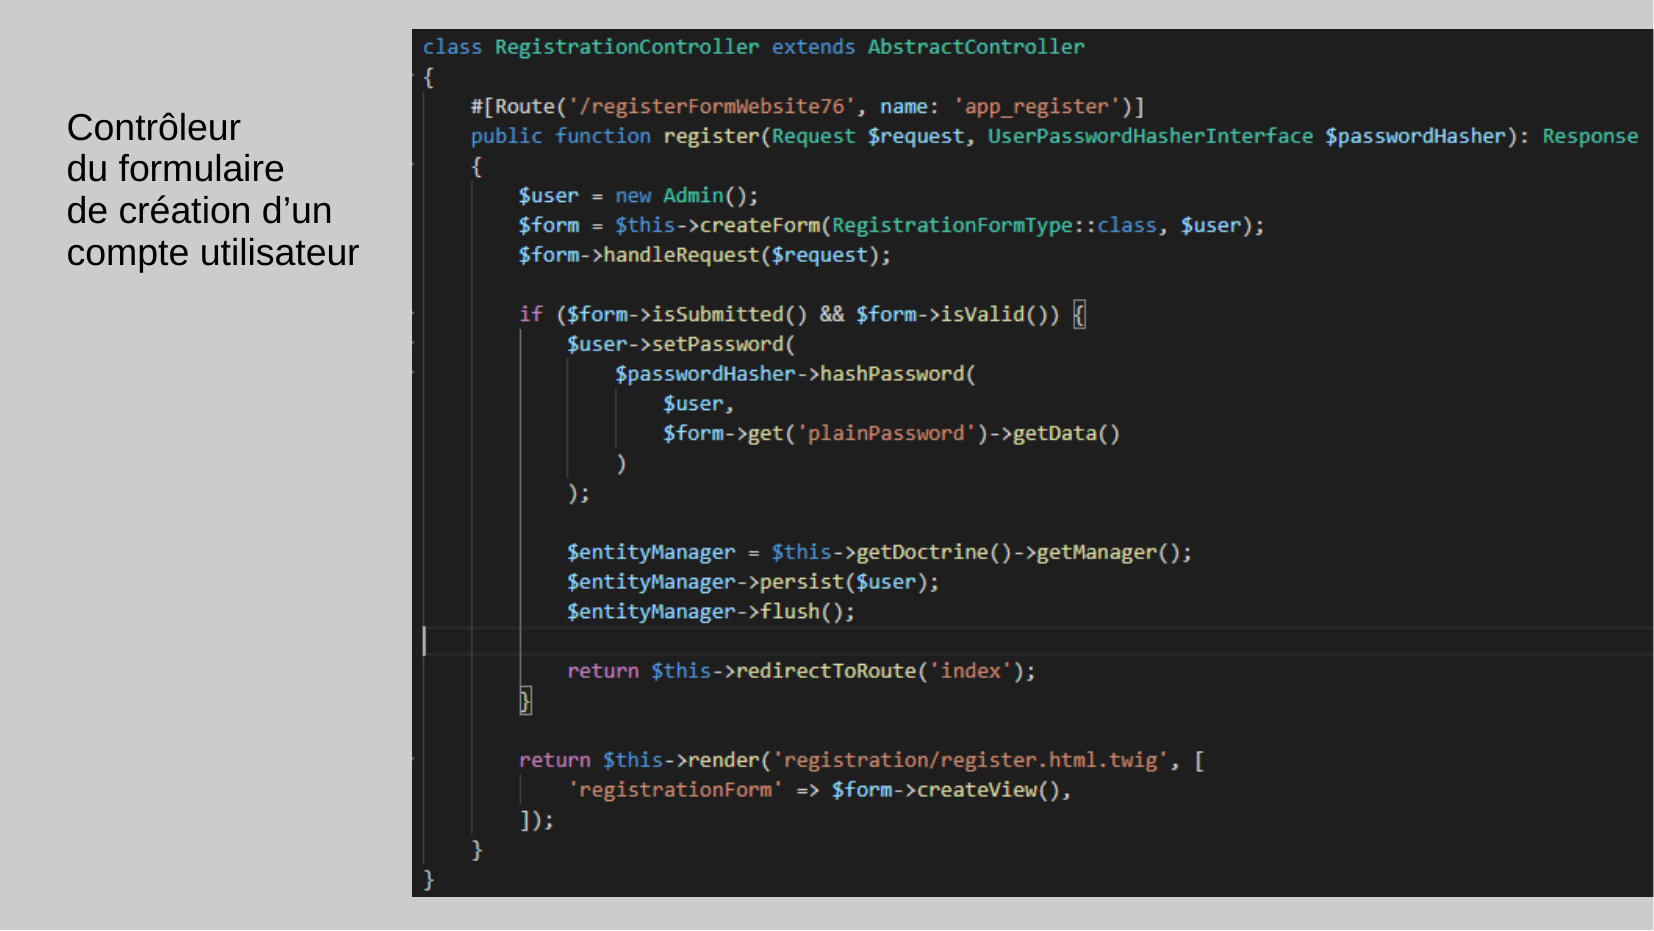

Contrôleur
du formulaire
de création d’un
compte utilisateur